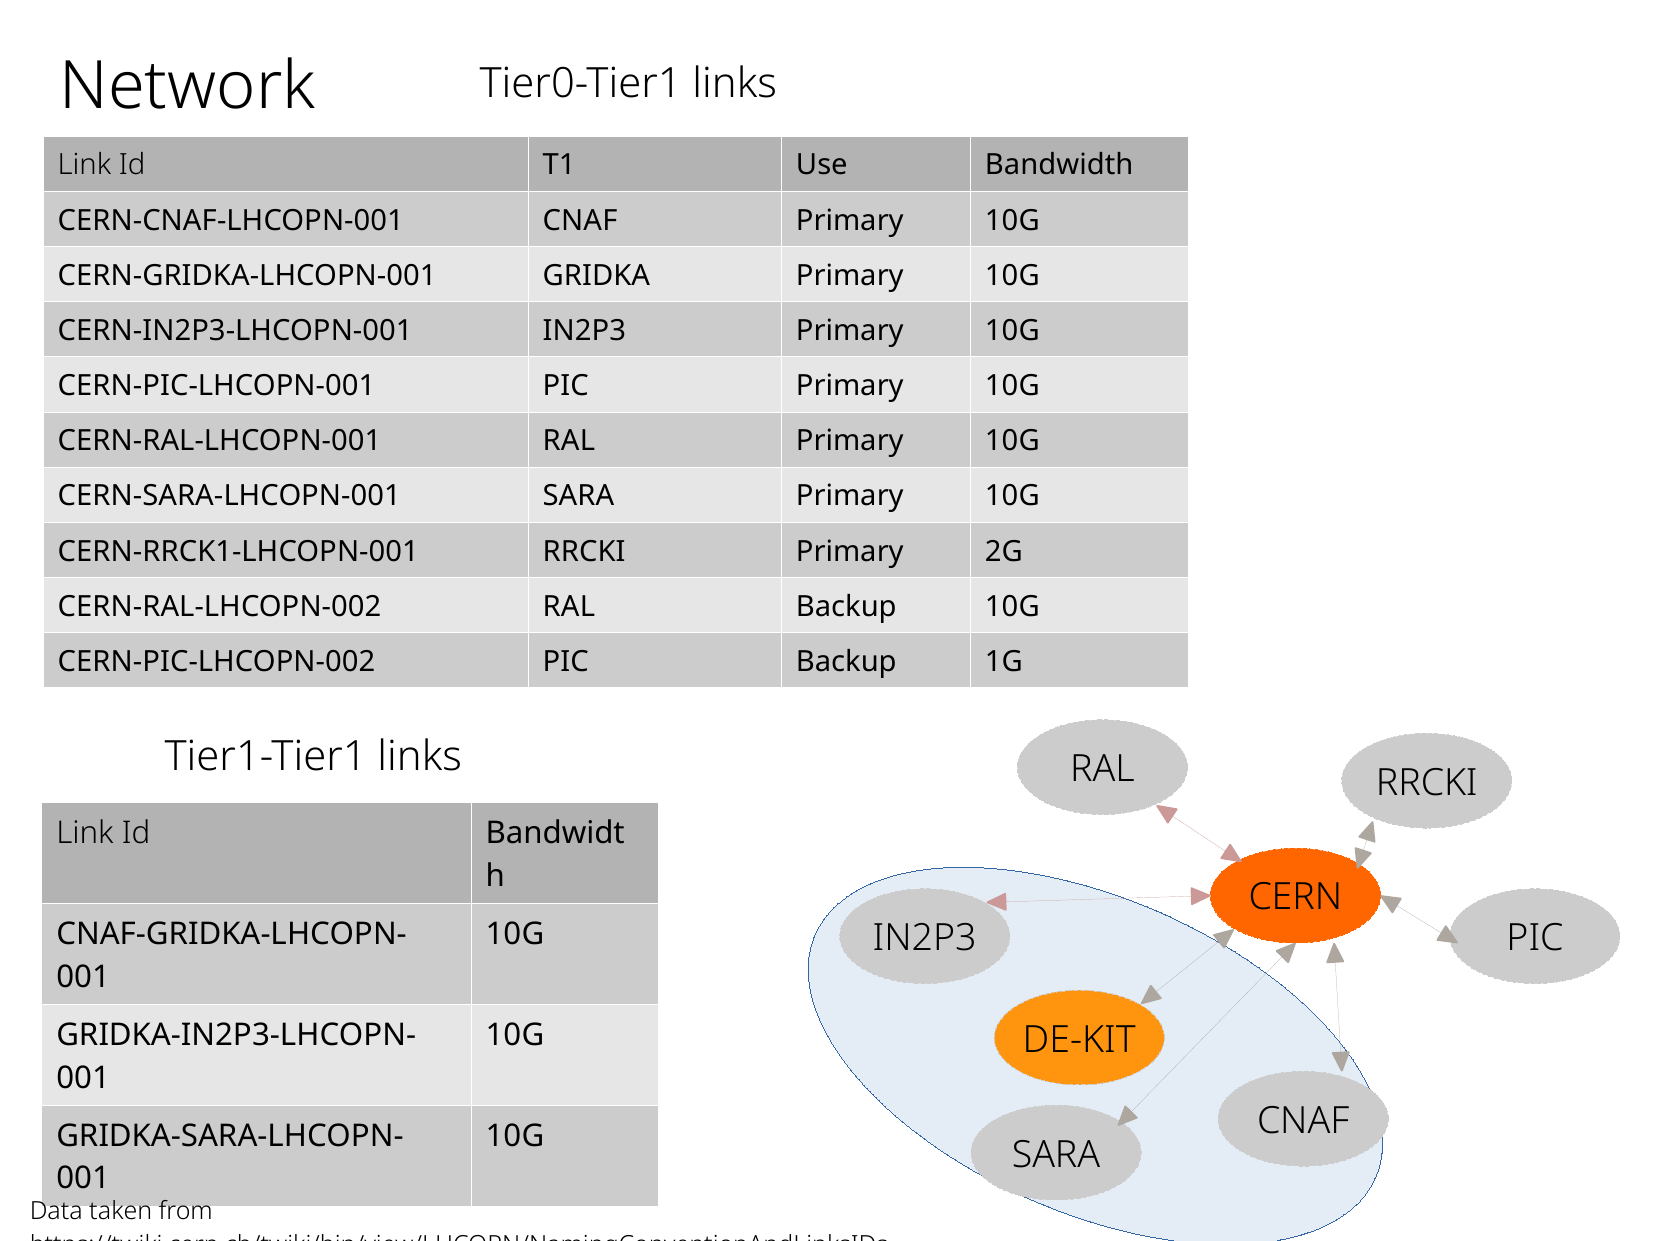

Network
Tier0-Tier1 links
| Link Id | T1 | Use | Bandwidth |
| --- | --- | --- | --- |
| CERN-CNAF-LHCOPN-001 | CNAF | Primary | 10G |
| CERN-GRIDKA-LHCOPN-001 | GRIDKA | Primary | 10G |
| CERN-IN2P3-LHCOPN-001 | IN2P3 | Primary | 10G |
| CERN-PIC-LHCOPN-001 | PIC | Primary | 10G |
| CERN-RAL-LHCOPN-001 | RAL | Primary | 10G |
| CERN-SARA-LHCOPN-001 | SARA | Primary | 10G |
| CERN-RRCK1-LHCOPN-001 | RRCKI | Primary | 2G |
| CERN-RAL-LHCOPN-002 | RAL | Backup | 10G |
| CERN-PIC-LHCOPN-002 | PIC | Backup | 1G |
Tier1-Tier1 links
RAL
RRCKI
| Link Id | Bandwidth |
| --- | --- |
| CNAF-GRIDKA-LHCOPN-001 | 10G |
| GRIDKA-IN2P3-LHCOPN-001 | 10G |
| GRIDKA-SARA-LHCOPN-001 | 10G |
CERN
IN2P3
PIC
DE-KIT
CNAF
SARA
Data taken from https://twiki.cern.ch/twiki/bin/view/LHCOPN/NamingConventionAndLinksIDs